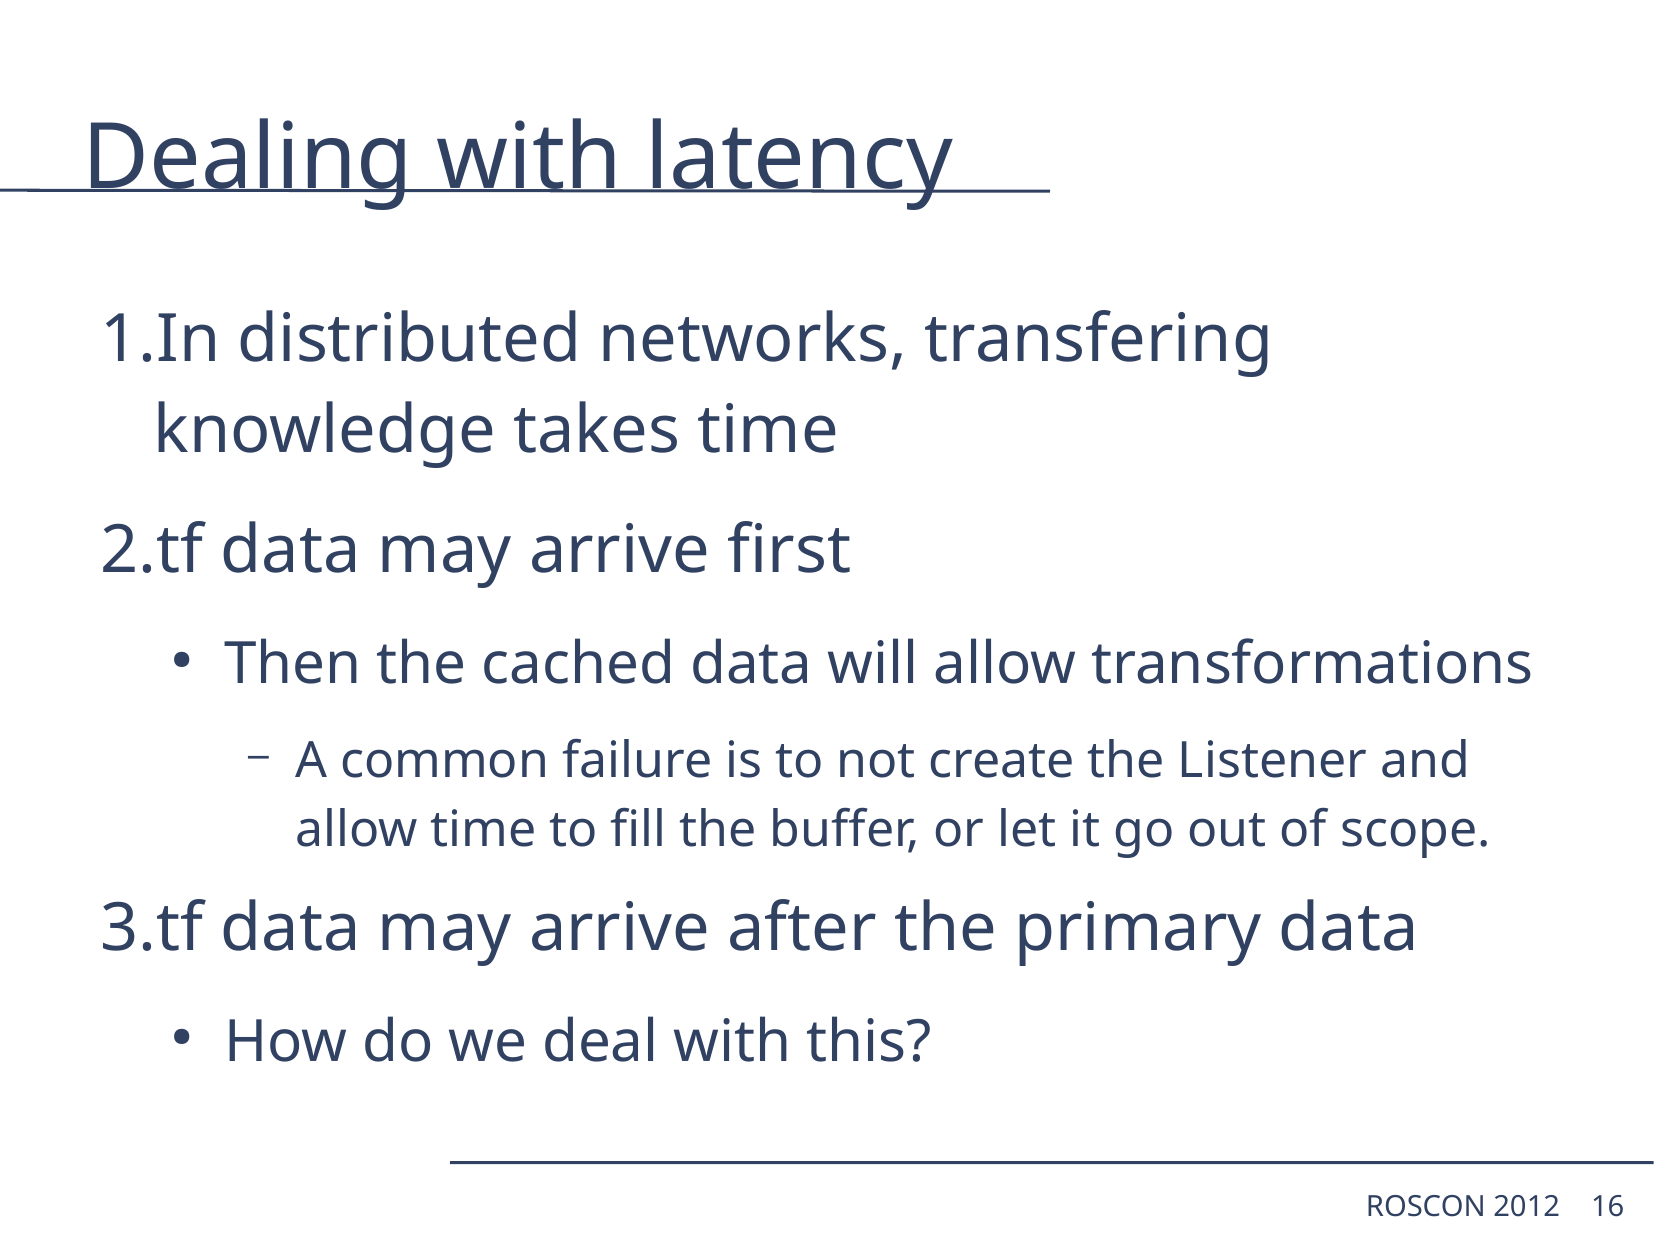

# Dealing with latency
In distributed networks, transfering knowledge takes time
tf data may arrive first
Then the cached data will allow transformations
A common failure is to not create the Listener and allow time to fill the buffer, or let it go out of scope.
tf data may arrive after the primary data
How do we deal with this?